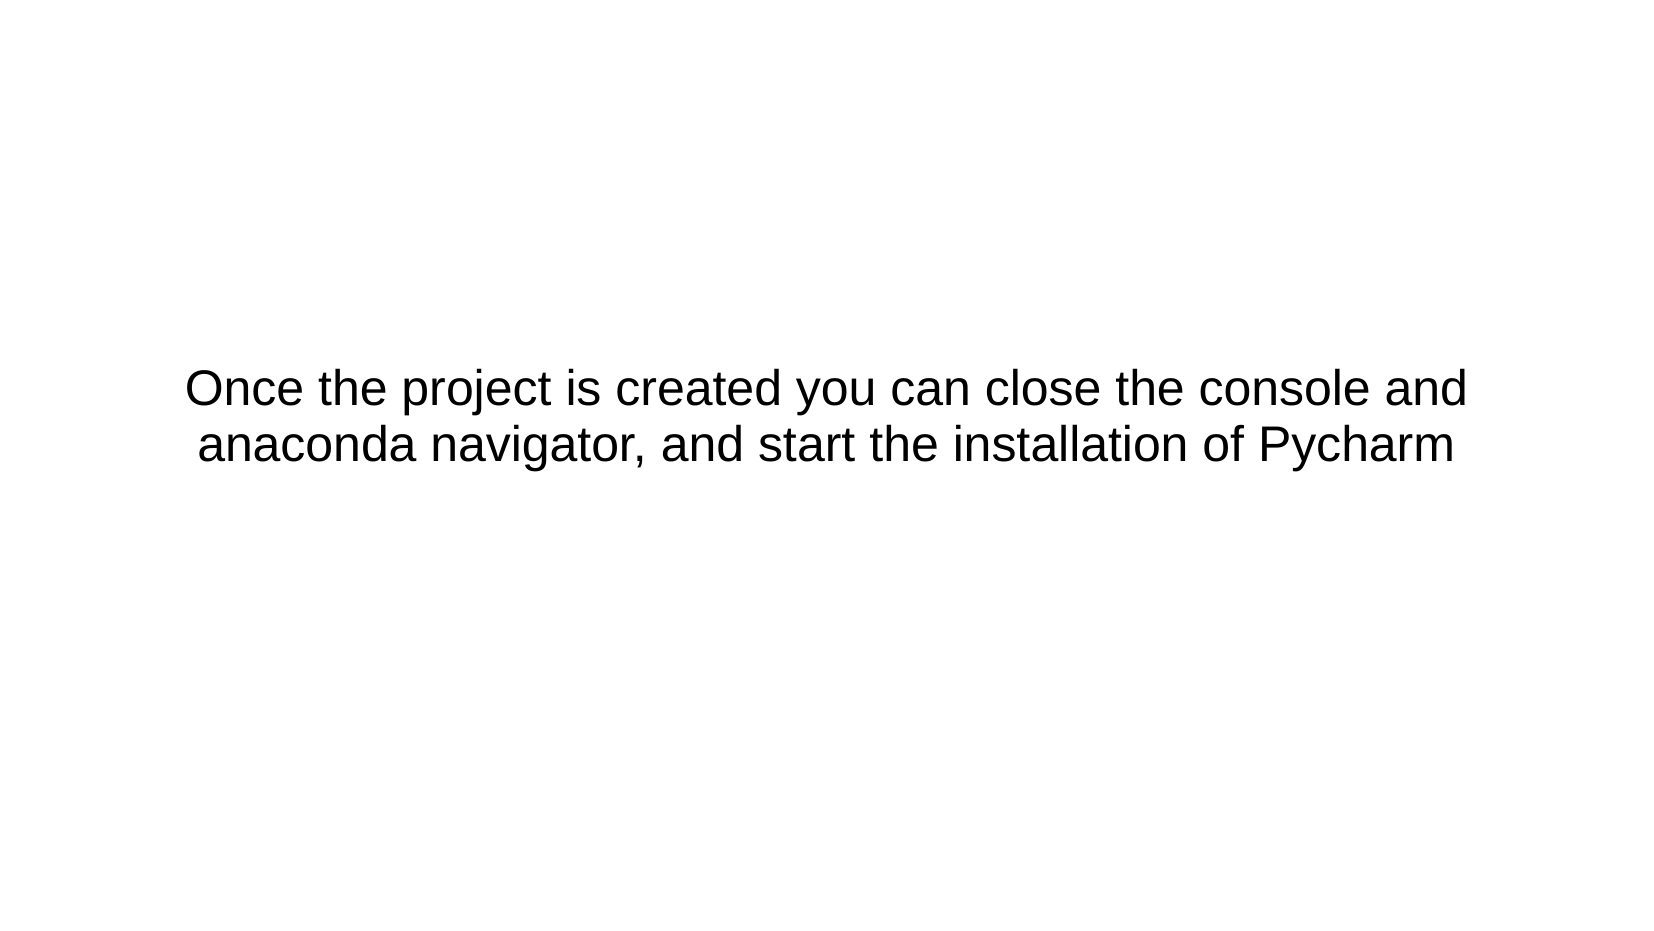

# Once the project is created you can close the console and anaconda navigator, and start the installation of Pycharm